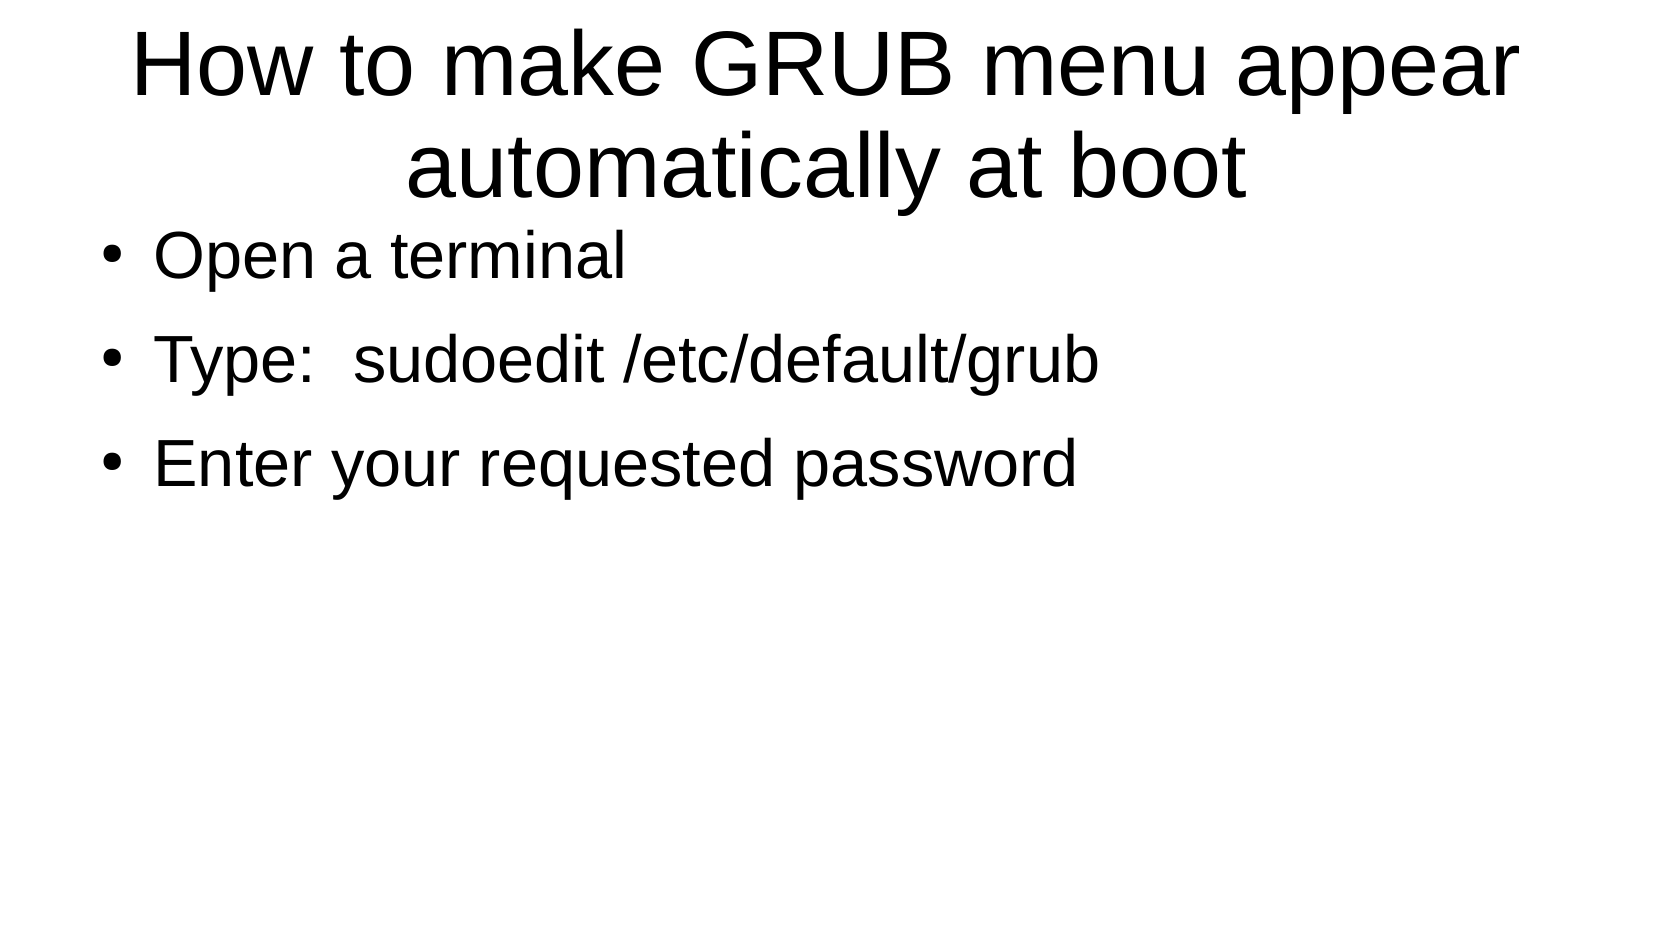

# How to make GRUB menu appear automatically at boot
Open a terminal
Type: sudoedit /etc/default/grub
Enter your requested password